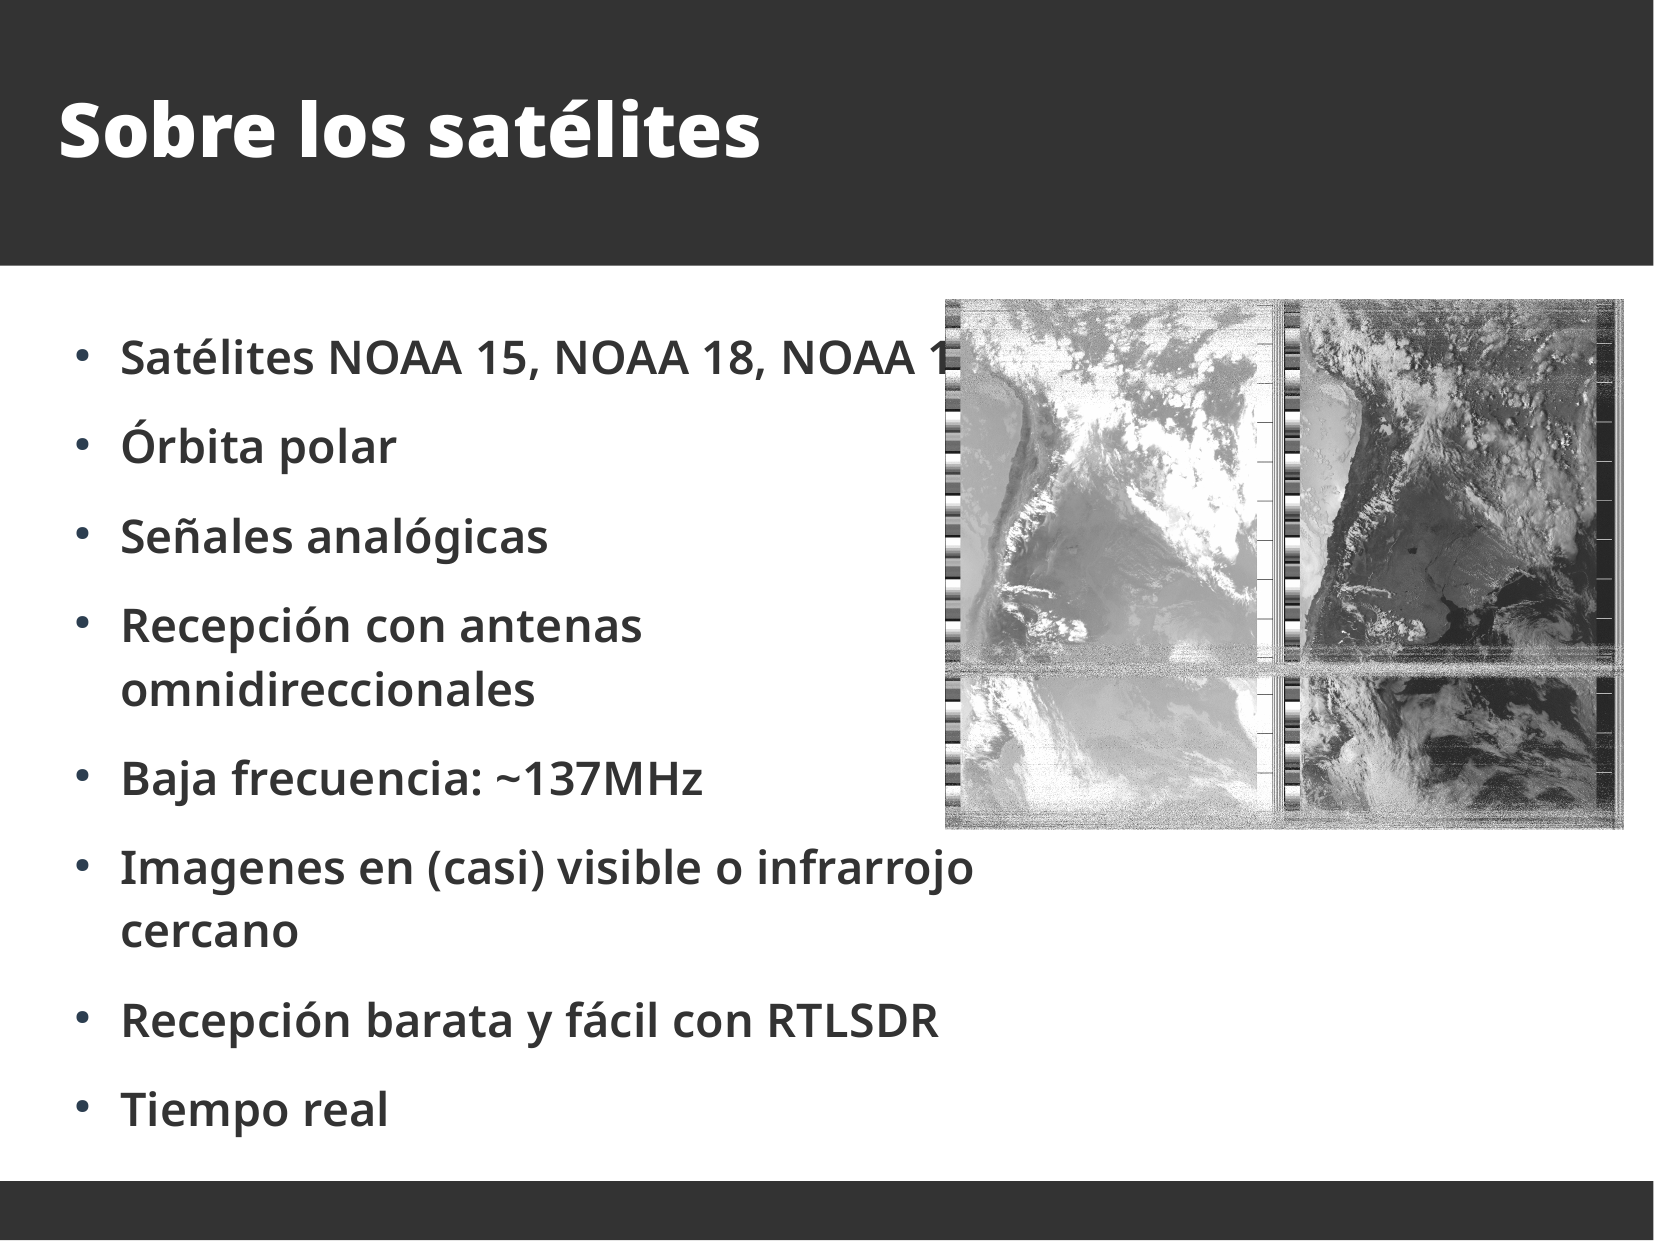

# Sobre los satélites
Satélites NOAA 15, NOAA 18, NOAA 19
Órbita polar
Señales analógicas
Recepción con antenas omnidireccionales
Baja frecuencia: ~137MHz
Imagenes en (casi) visible o infrarrojo cercano
Recepción barata y fácil con RTLSDR
Tiempo real